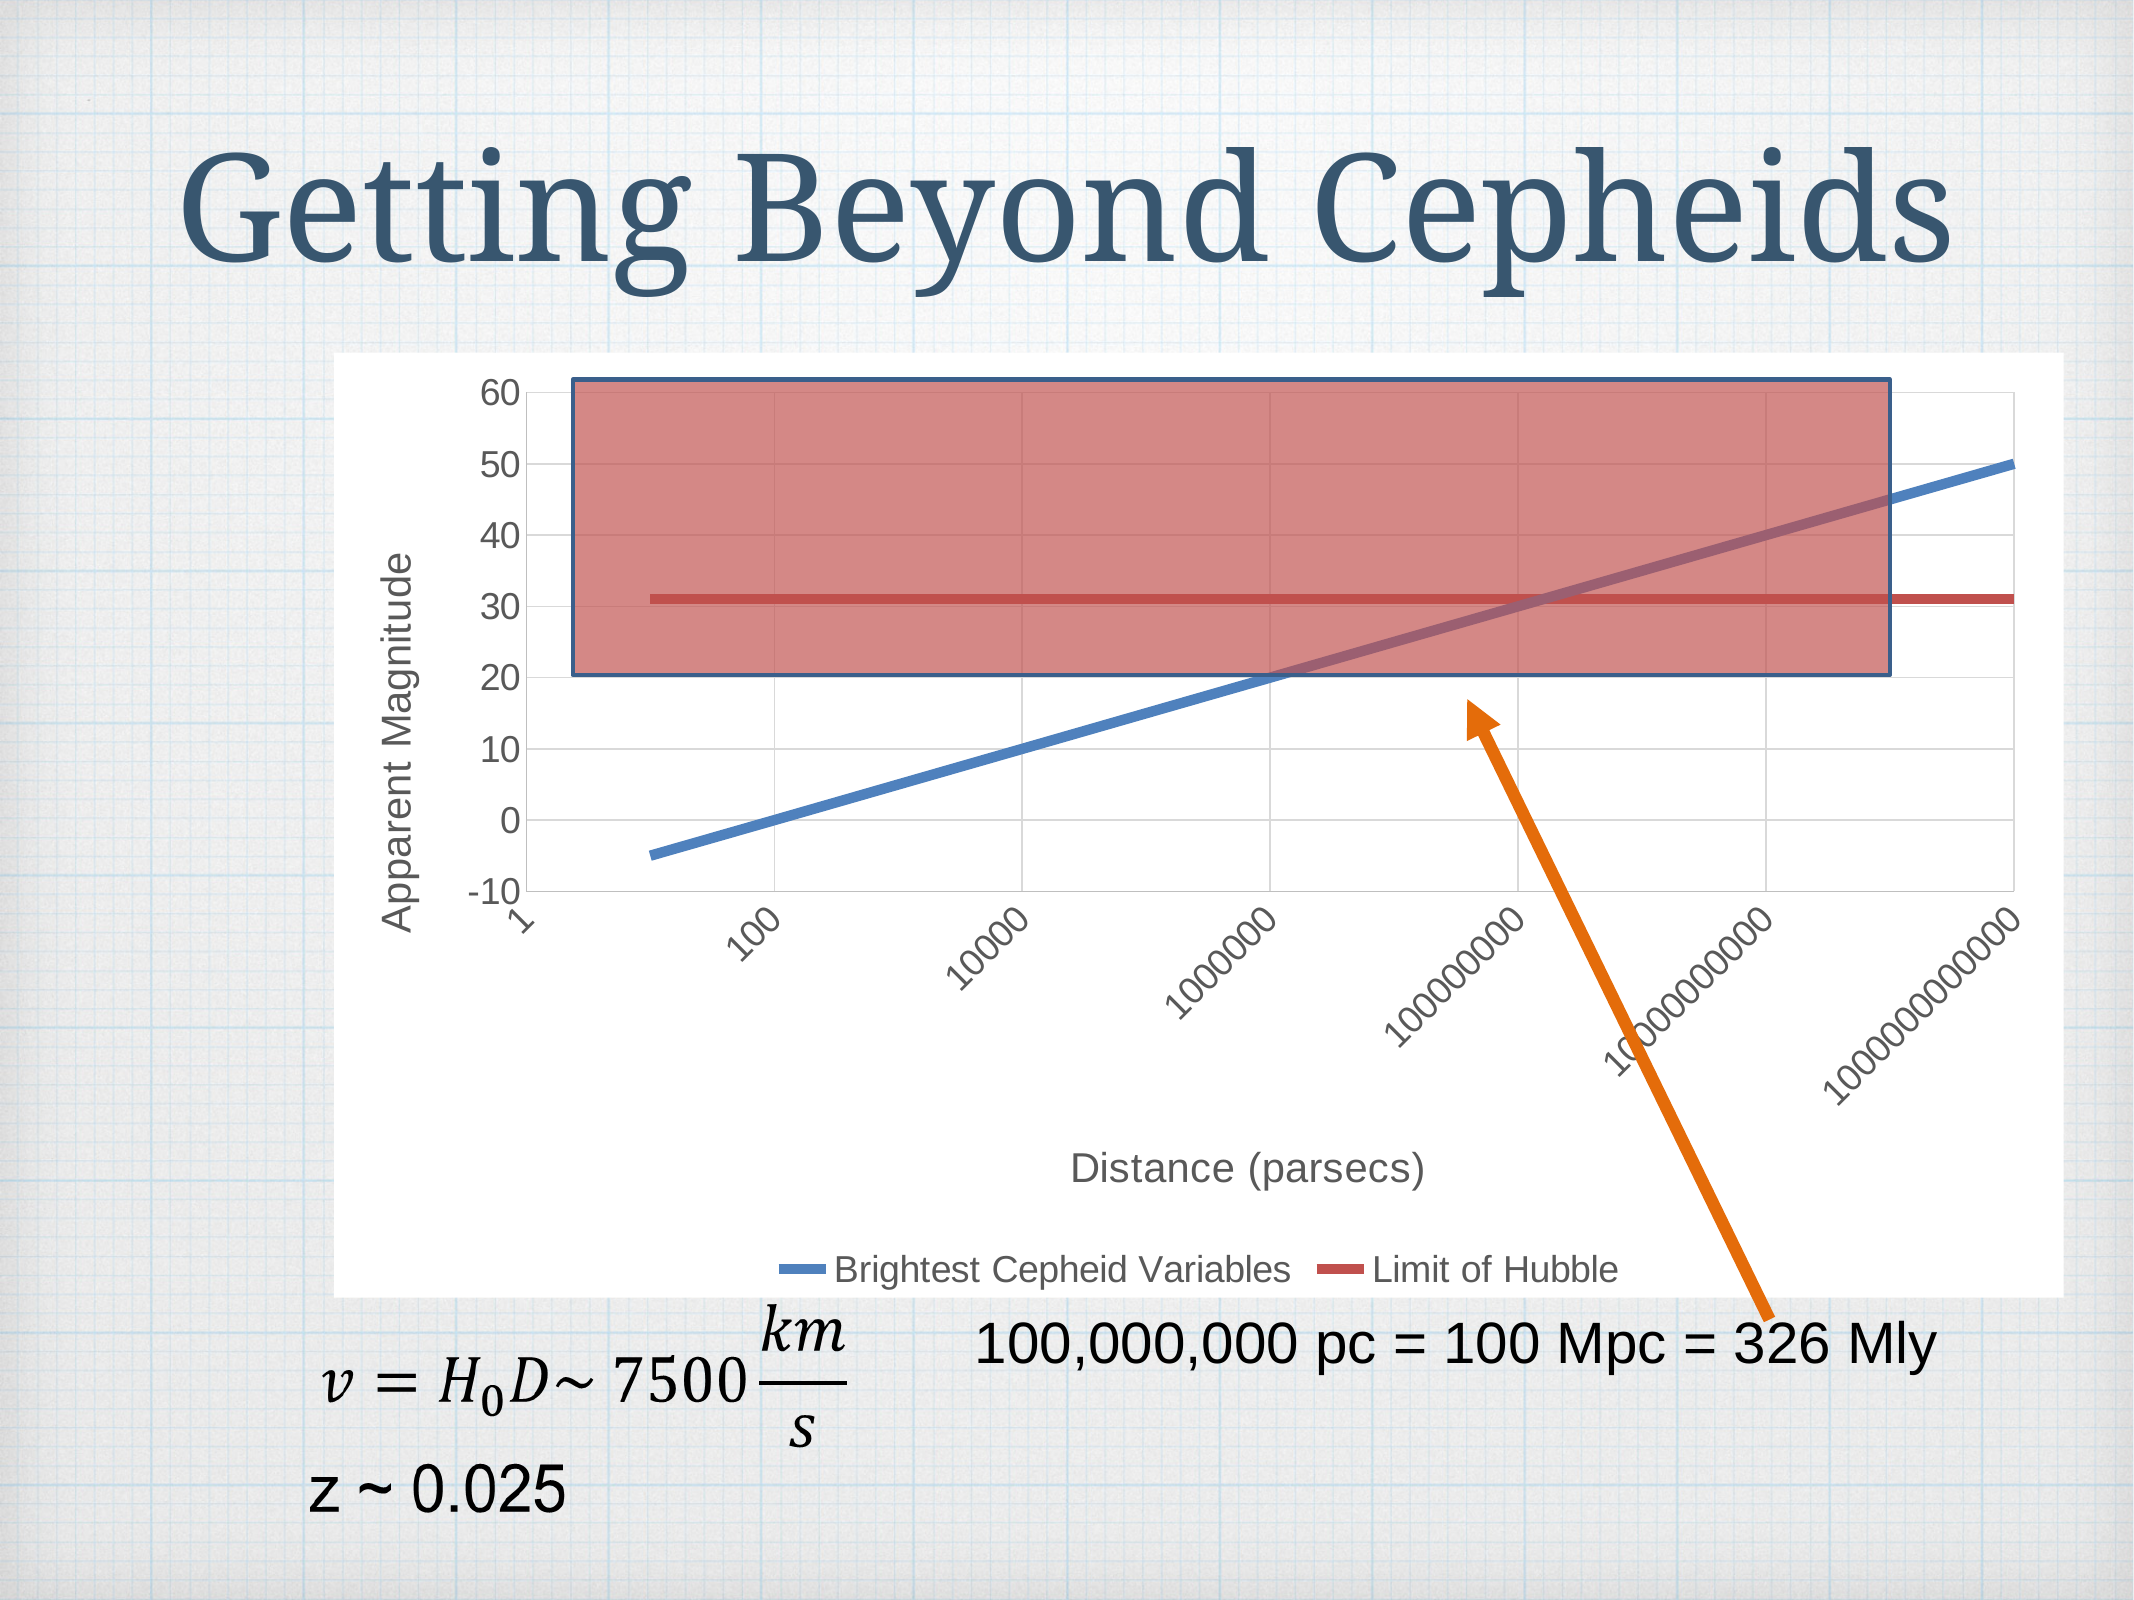

Getting Beyond Cepheids
### Chart
| Category | Brightest Cepheid Variables | Limit of Hubble |
|---|---|---|
100,000,000 pc = 100 Mpc = 326 Mly